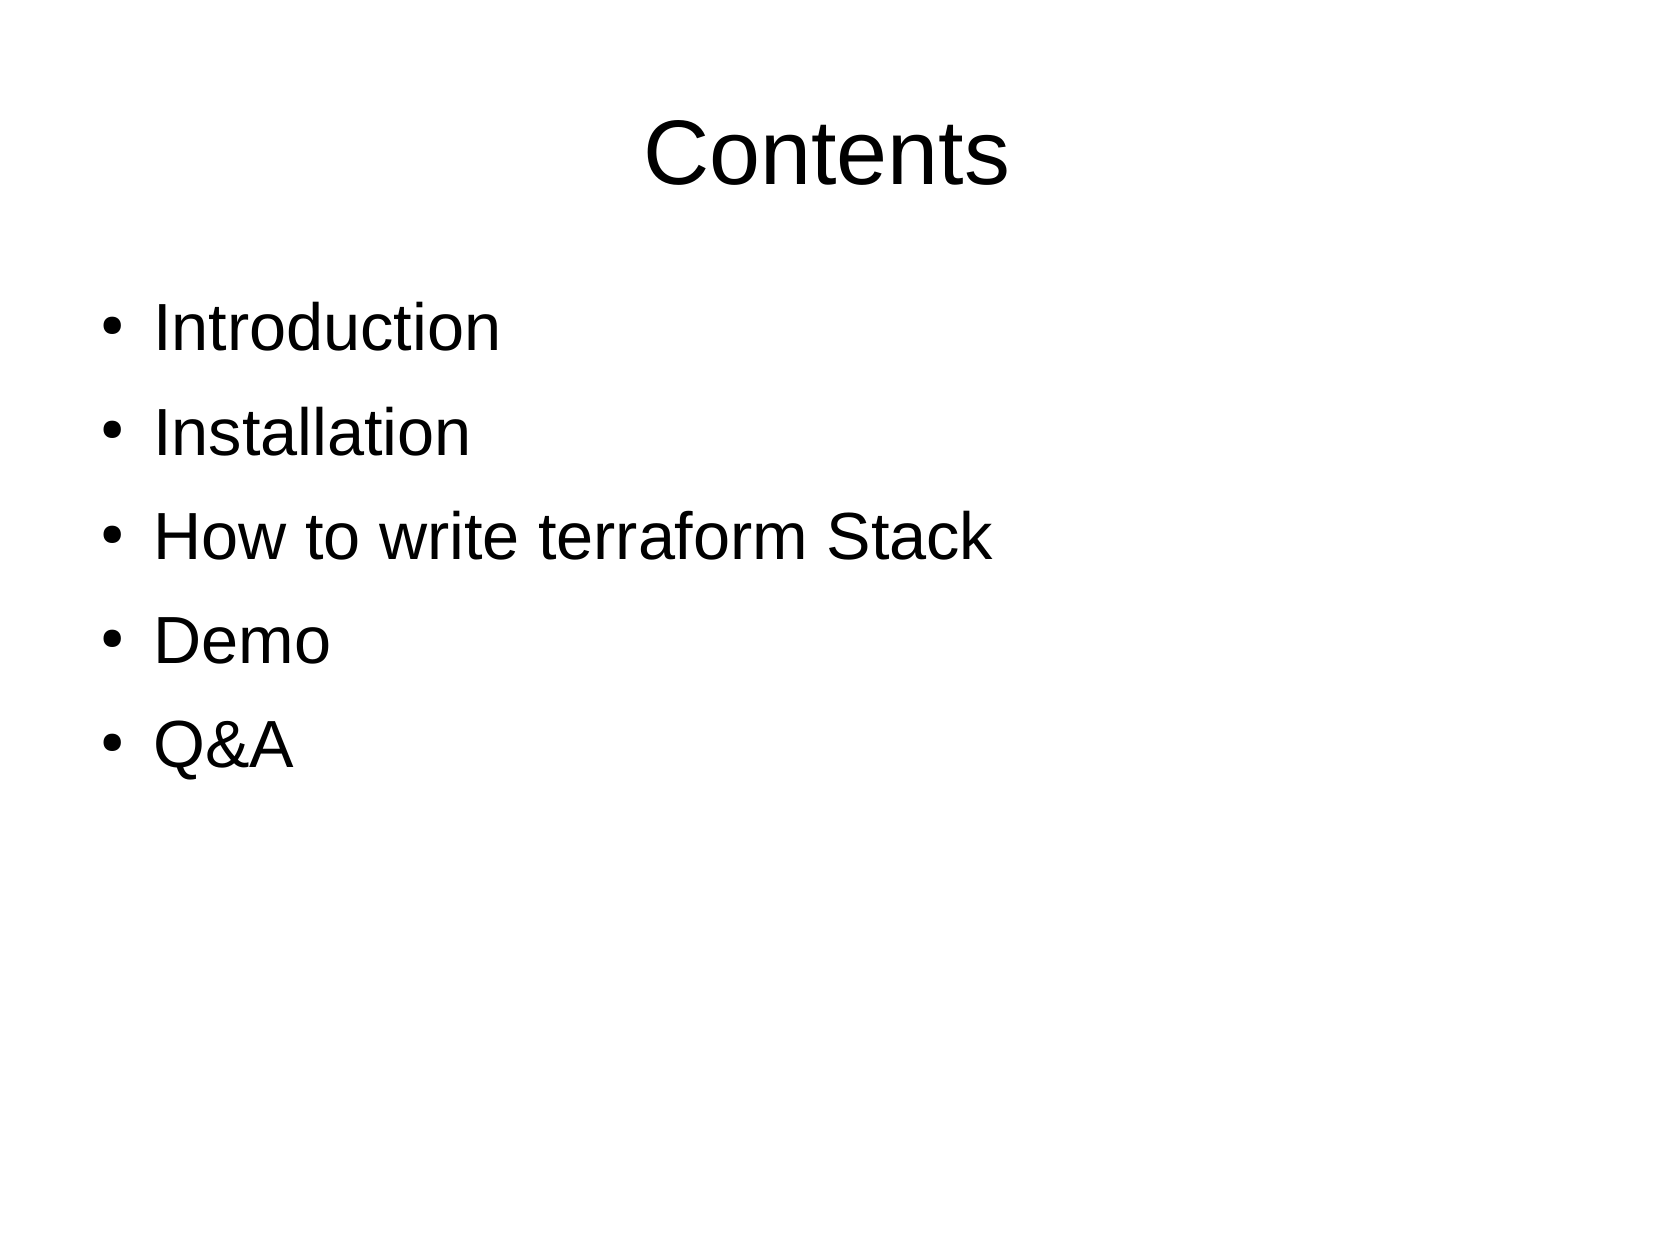

# Contents
Introduction
Installation
How to write terraform Stack
Demo
Q&A